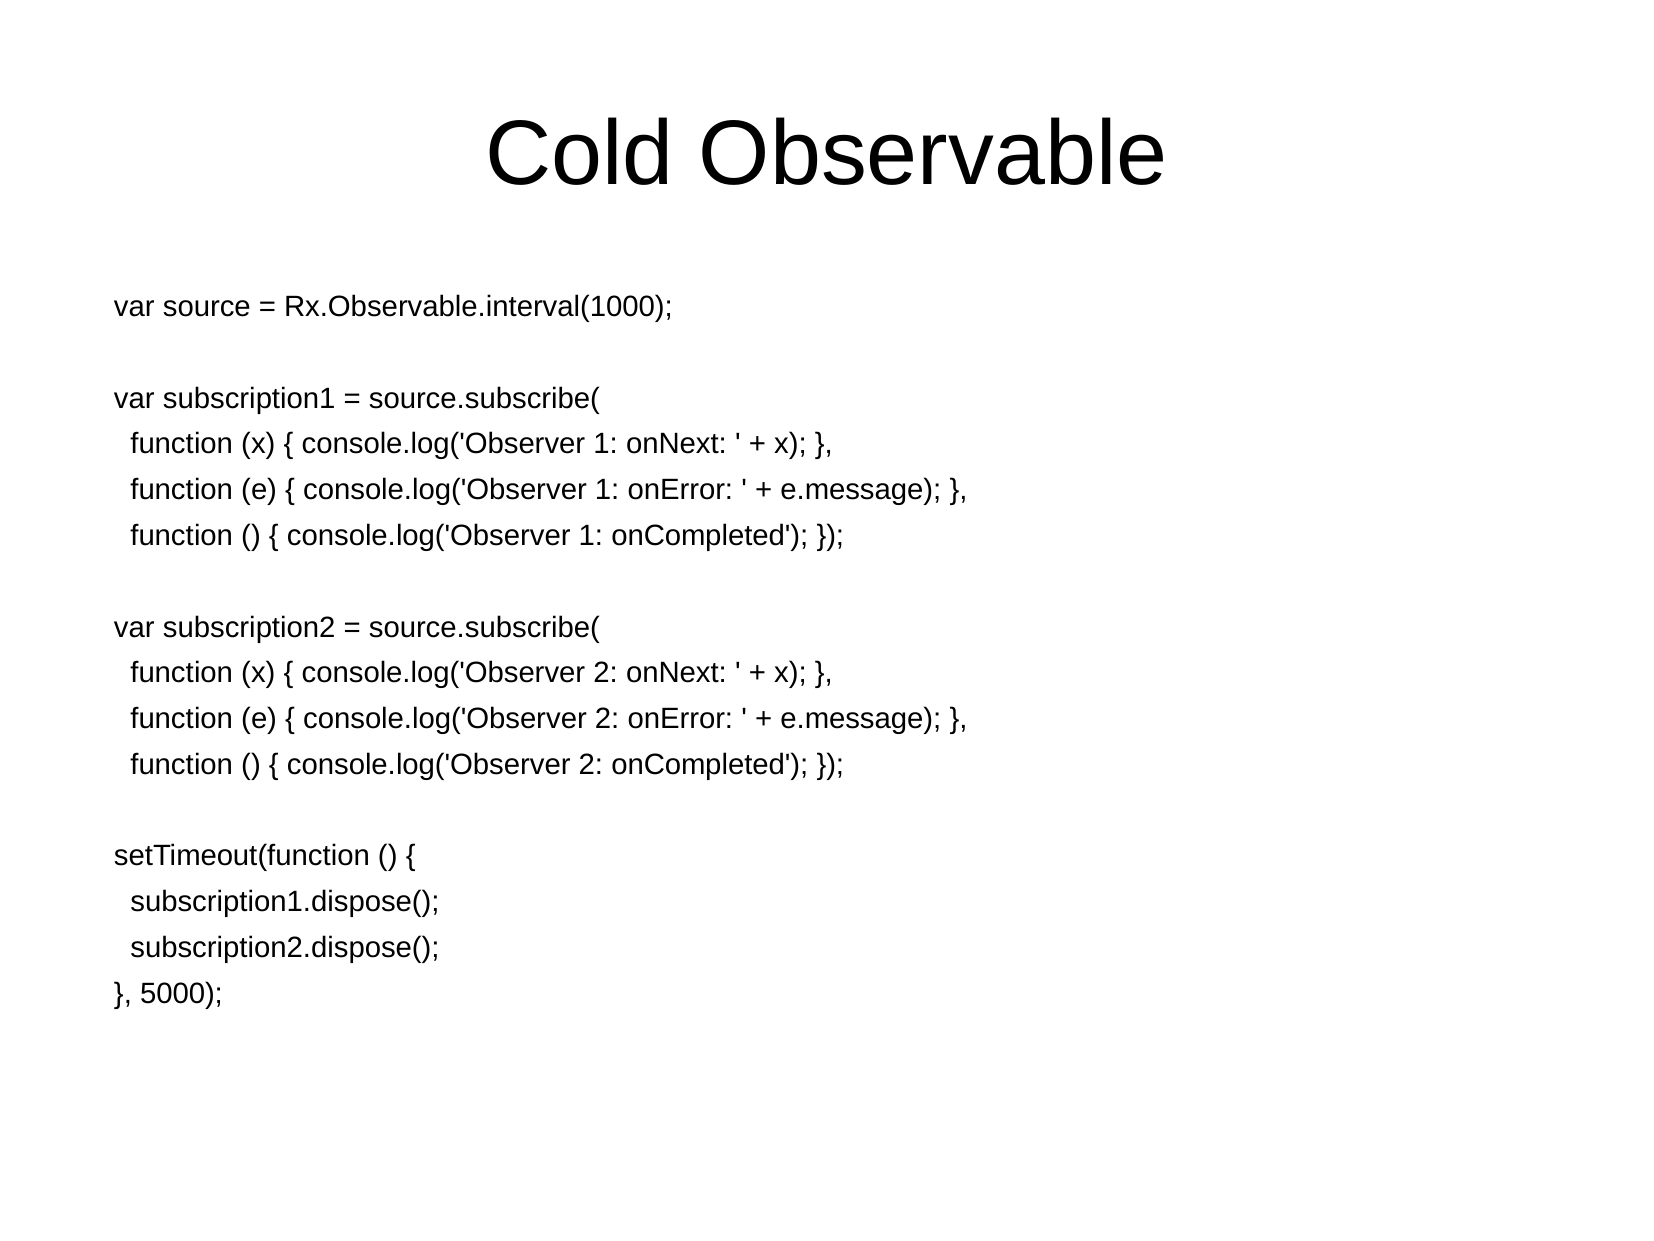

# Cold Observable
var source = Rx.Observable.interval(1000);
var subscription1 = source.subscribe(
 function (x) { console.log('Observer 1: onNext: ' + x); },
 function (e) { console.log('Observer 1: onError: ' + e.message); },
 function () { console.log('Observer 1: onCompleted'); });
var subscription2 = source.subscribe(
 function (x) { console.log('Observer 2: onNext: ' + x); },
 function (e) { console.log('Observer 2: onError: ' + e.message); },
 function () { console.log('Observer 2: onCompleted'); });
setTimeout(function () {
 subscription1.dispose();
 subscription2.dispose();
}, 5000);